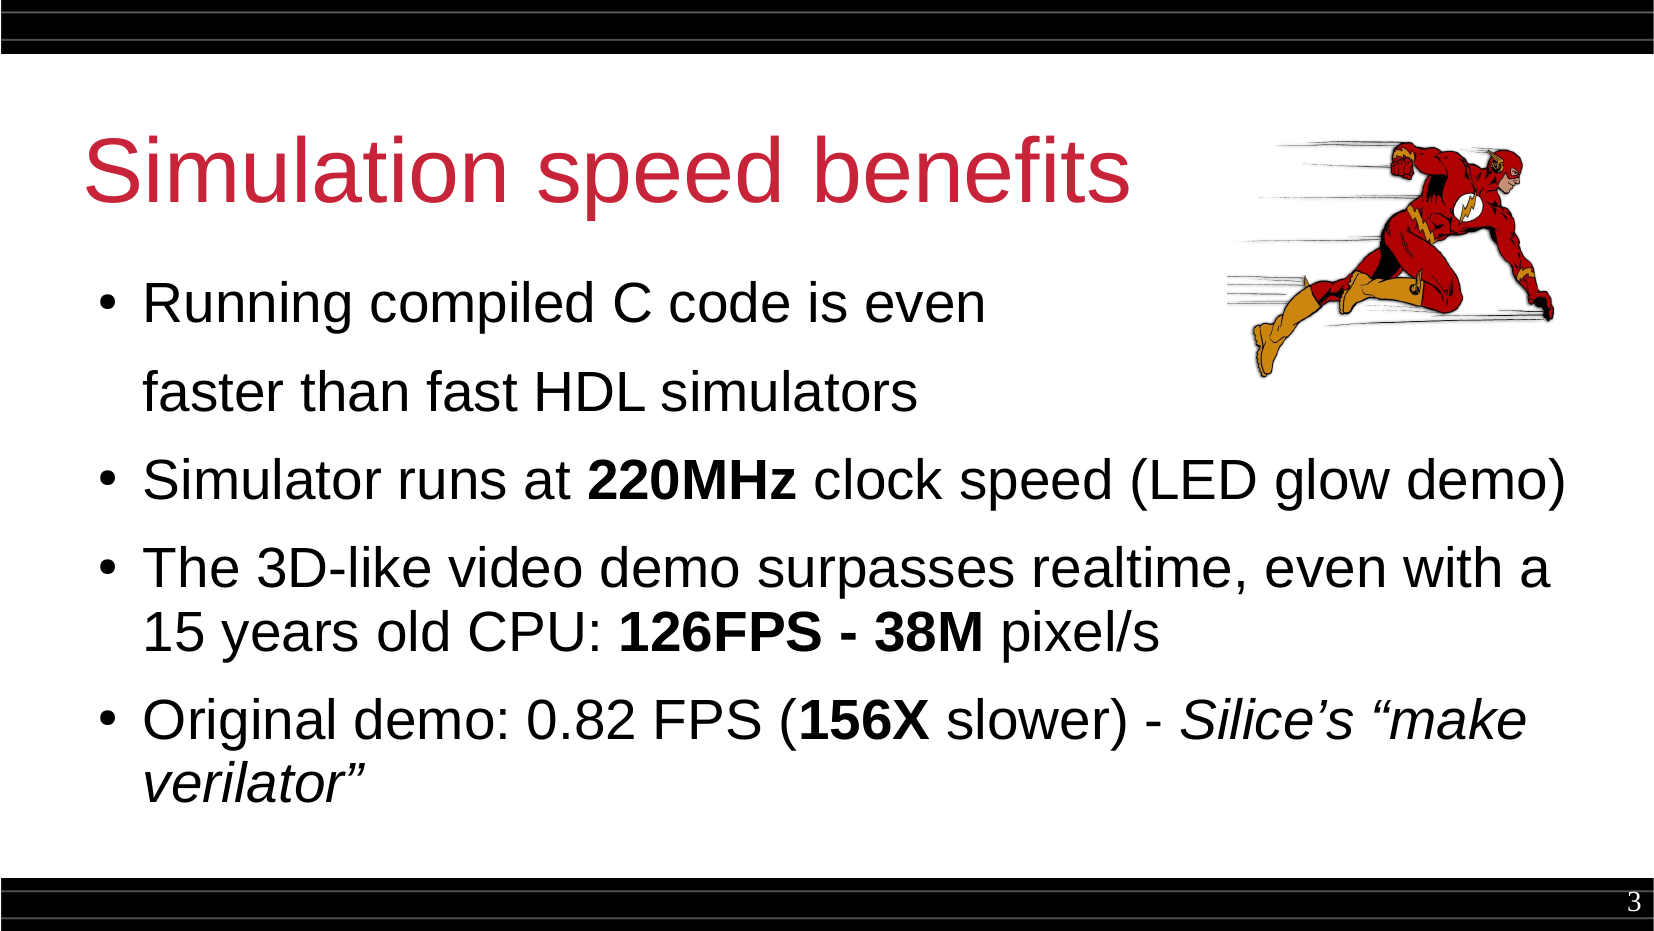

# Simulation speed benefits
Running compiled C code is even
faster than fast HDL simulators
Simulator runs at 220MHz clock speed (LED glow demo)
The 3D-like video demo surpasses realtime, even with a 15 years old CPU: 126FPS - 38M pixel/s
Original demo: 0.82 FPS (156X slower) - Silice’s “make verilator”